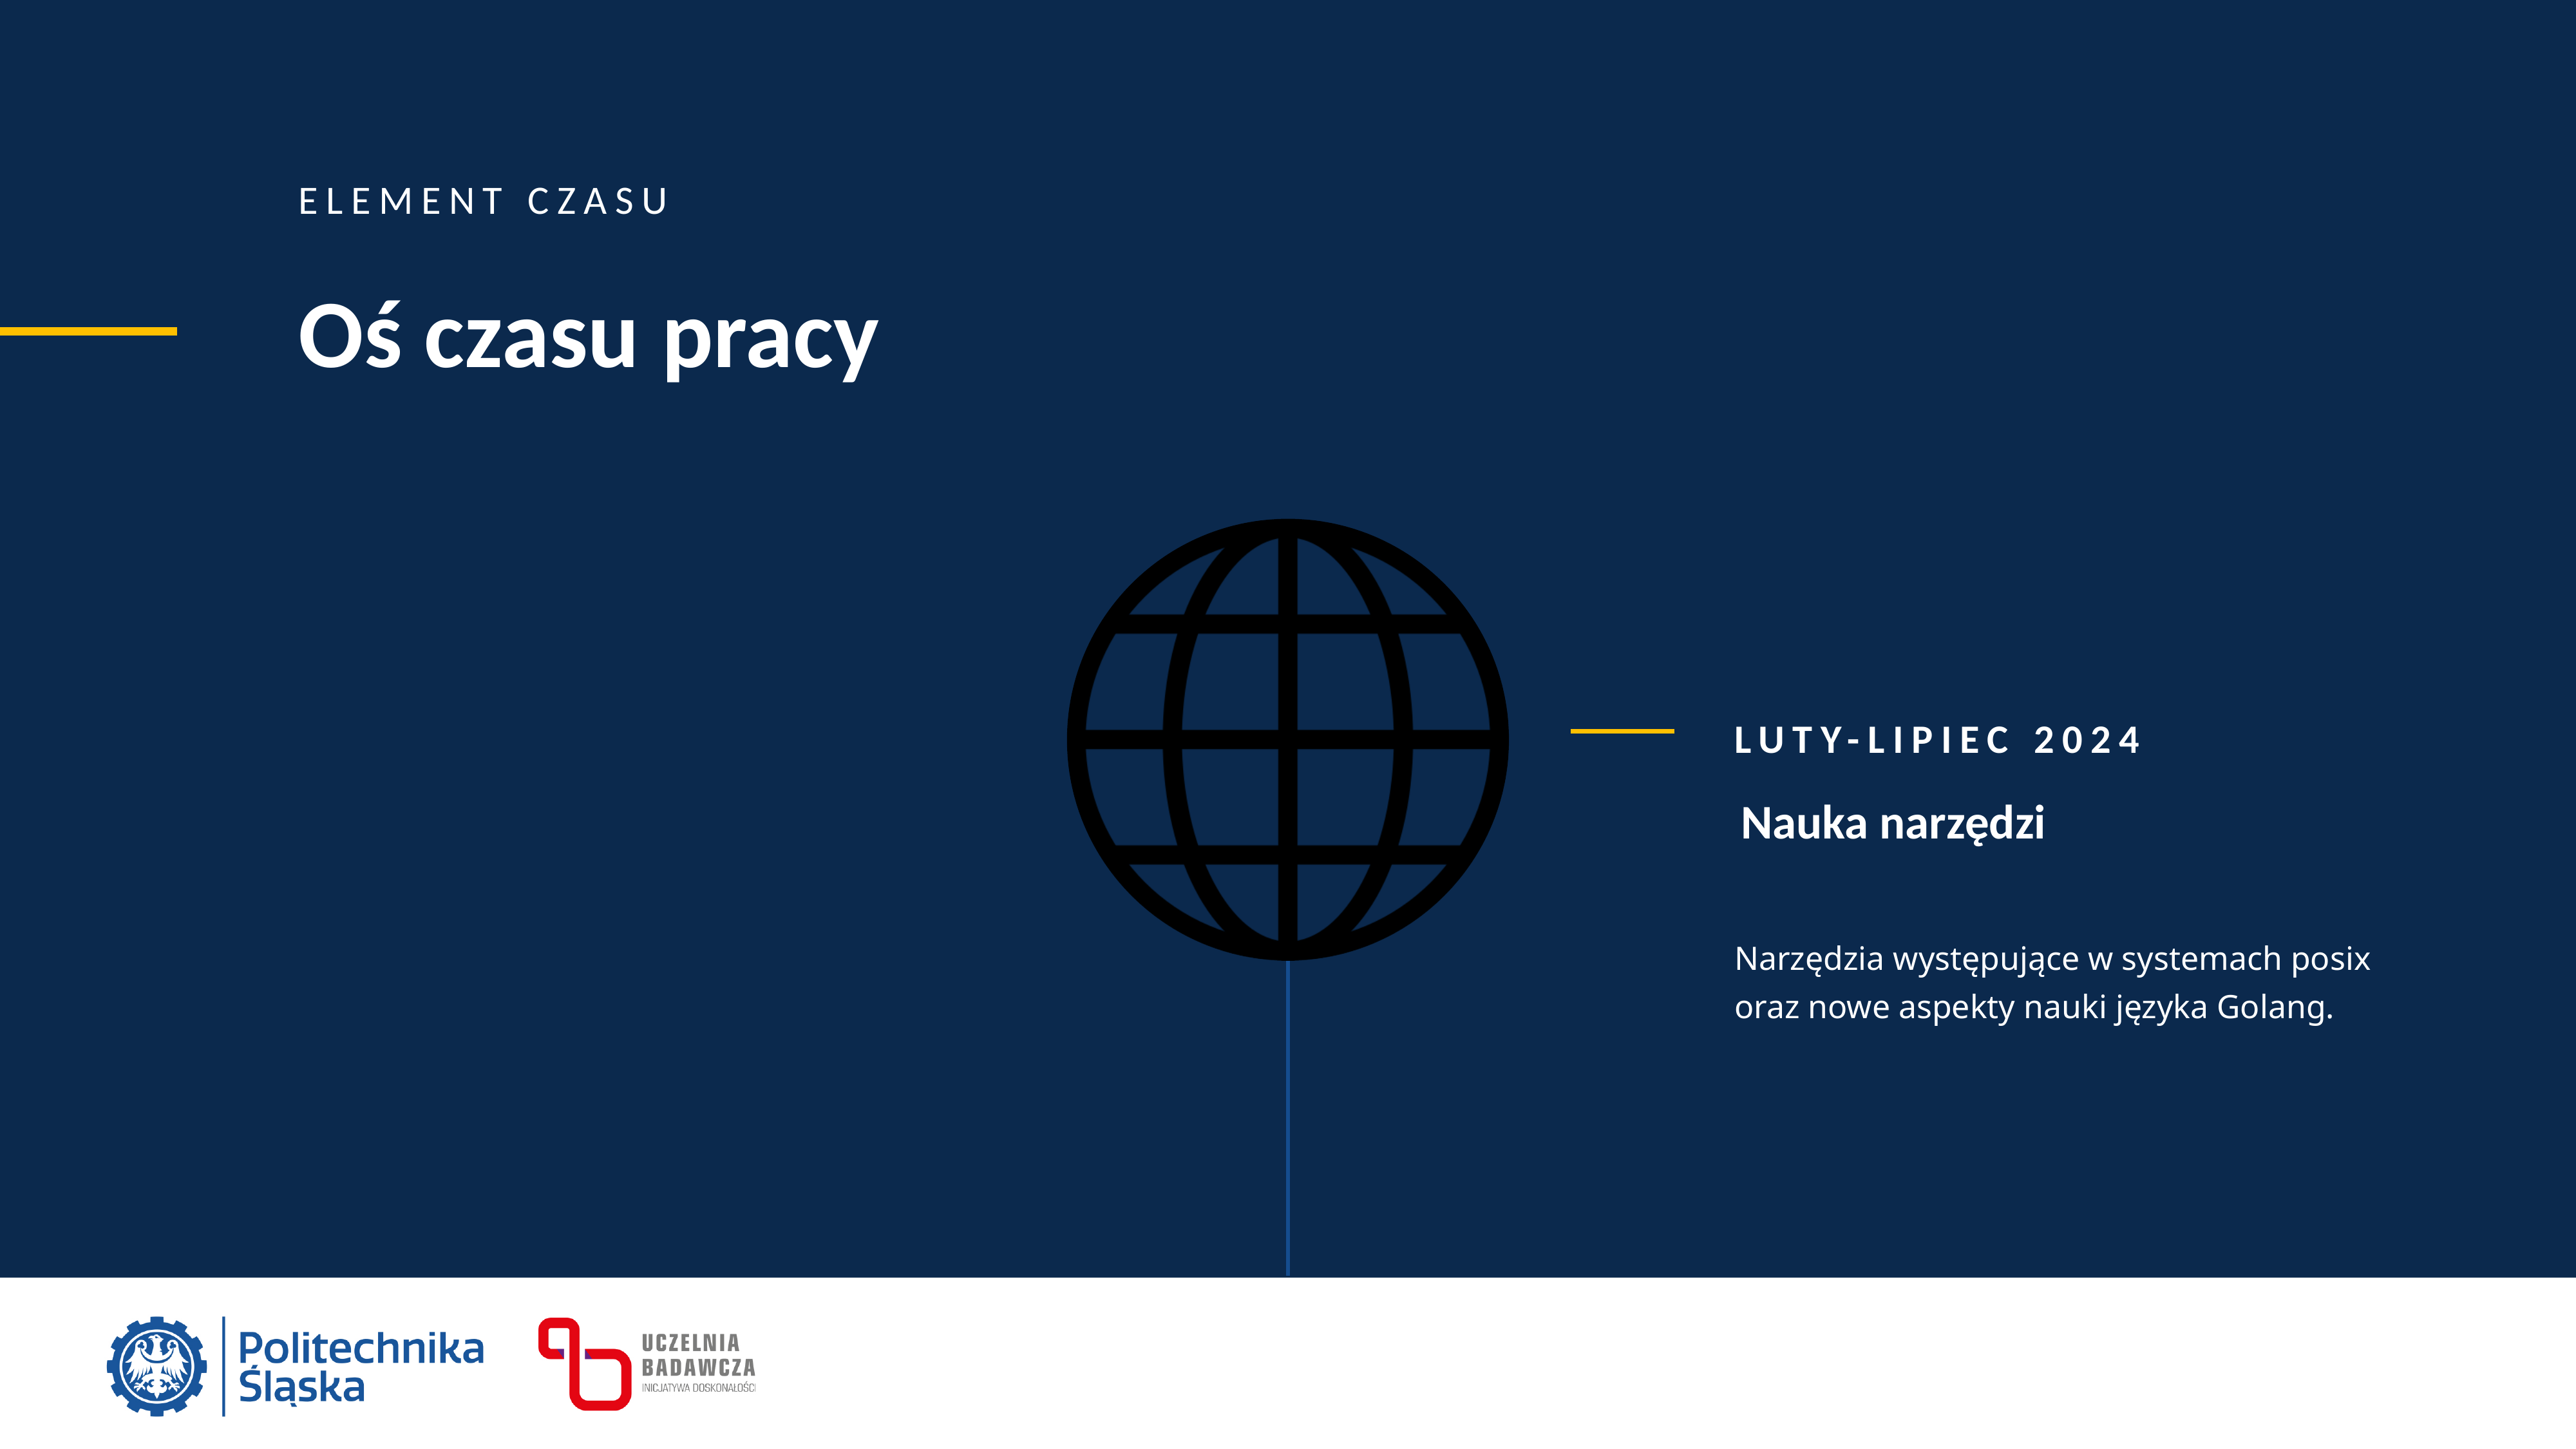

Element czasu
Oś czasu pracy
LUTY-LIPIEC 2024
Nauka narzędzi
Narzędzia występujące w systemach posix oraz nowe aspekty nauki języka Golang.